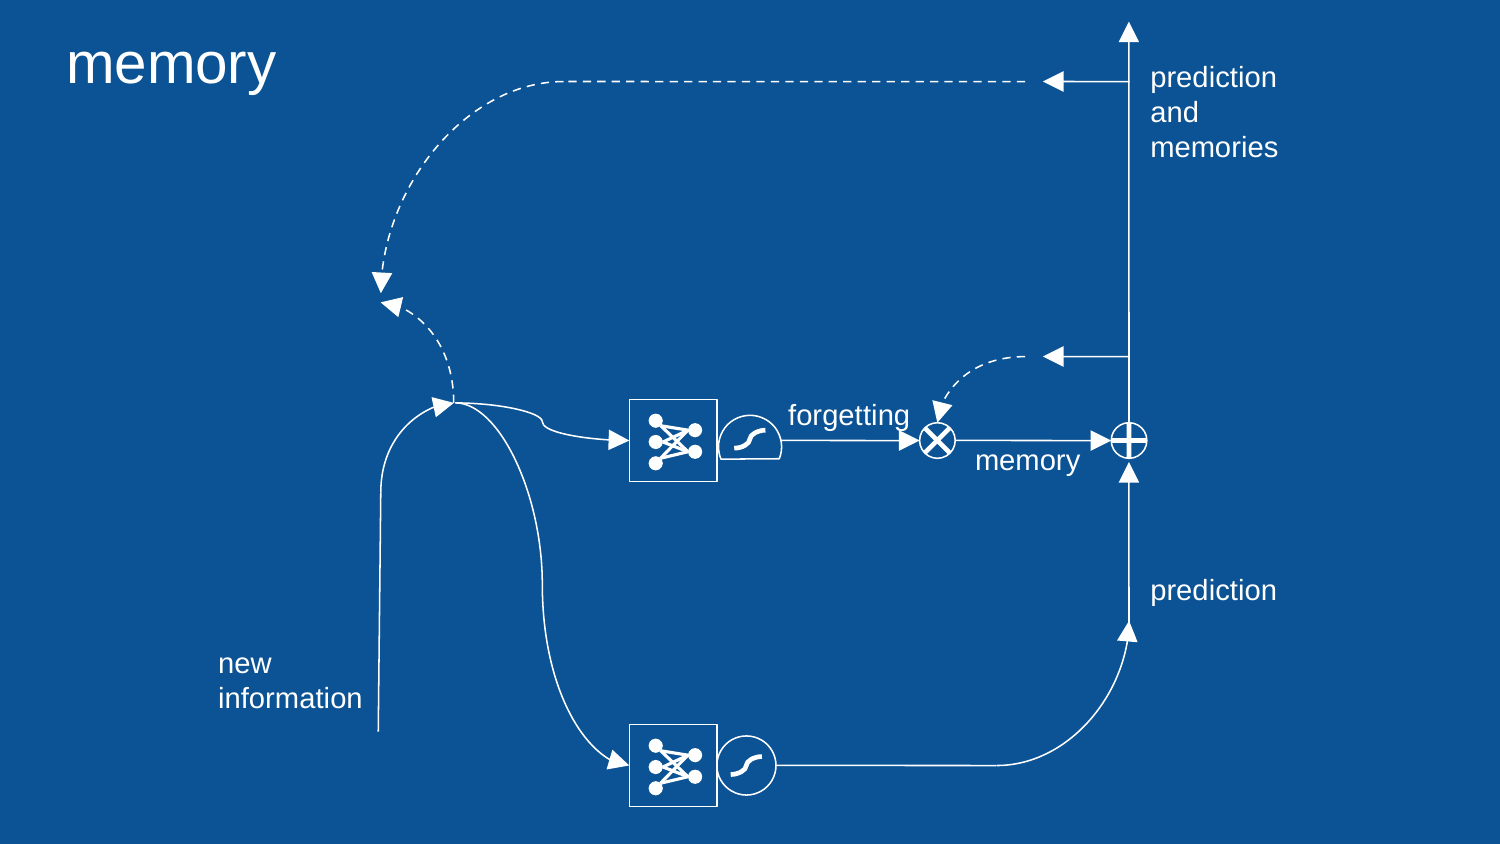

# memory
prediction and memories
forgetting
memory
prediction
new information